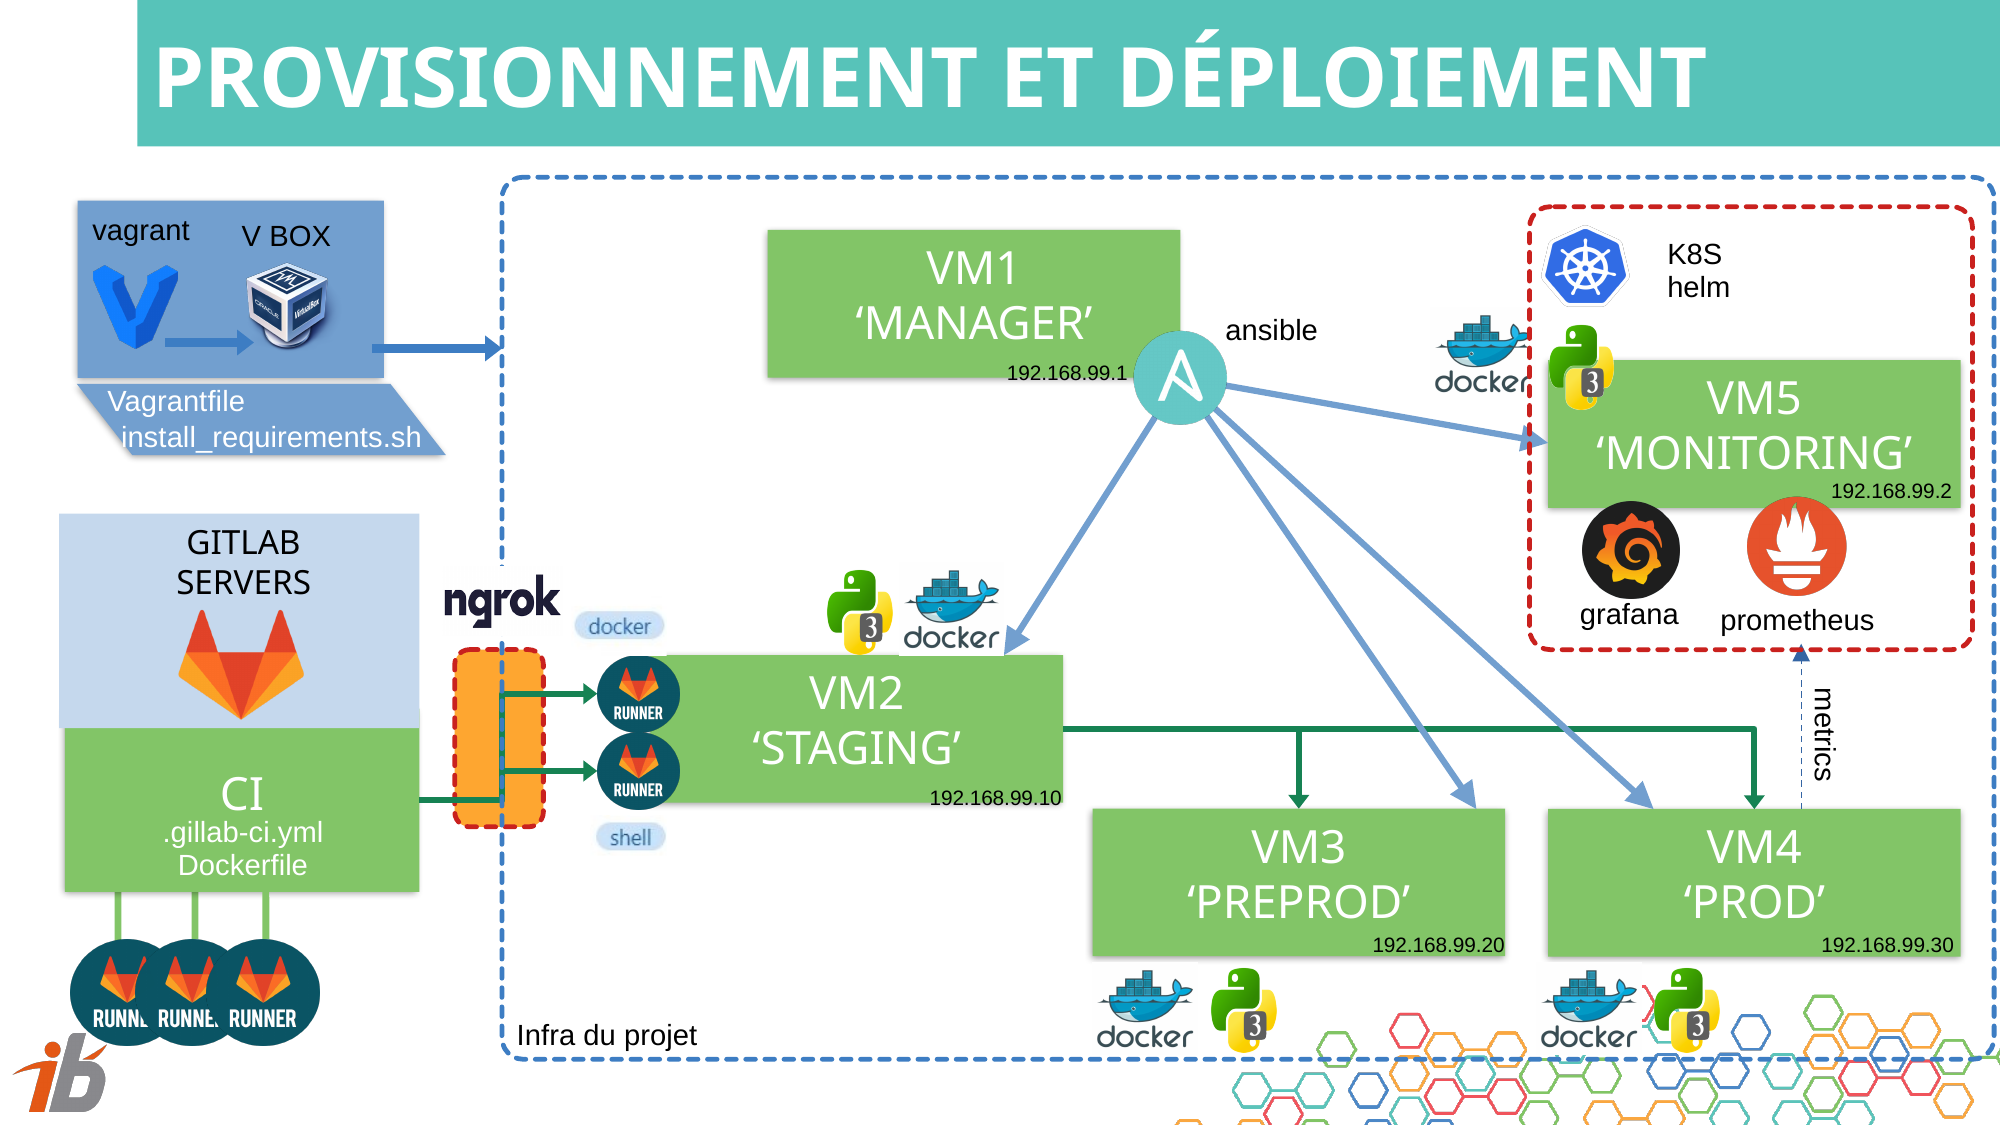

# PROVISIONNEMENT ET DÉPLOIEMENT
vagrant
V BOX
VM1
‘MANAGER’
K8S
helm
ansible
192.168.99.1
VM5
‘MONITORING’
Vagrantfile
install_requirements.sh
192.168.99.2
GITLAB
SERVERS
grafana
prometheus
VM2
‘STAGING’
CI
metrics
192.168.99.10
VM3
‘PREPROD’
.gillab-ci.yml
Dockerfile
VM4
‘PROD’
192.168.99.20
192.168.99.30
Infra du projet